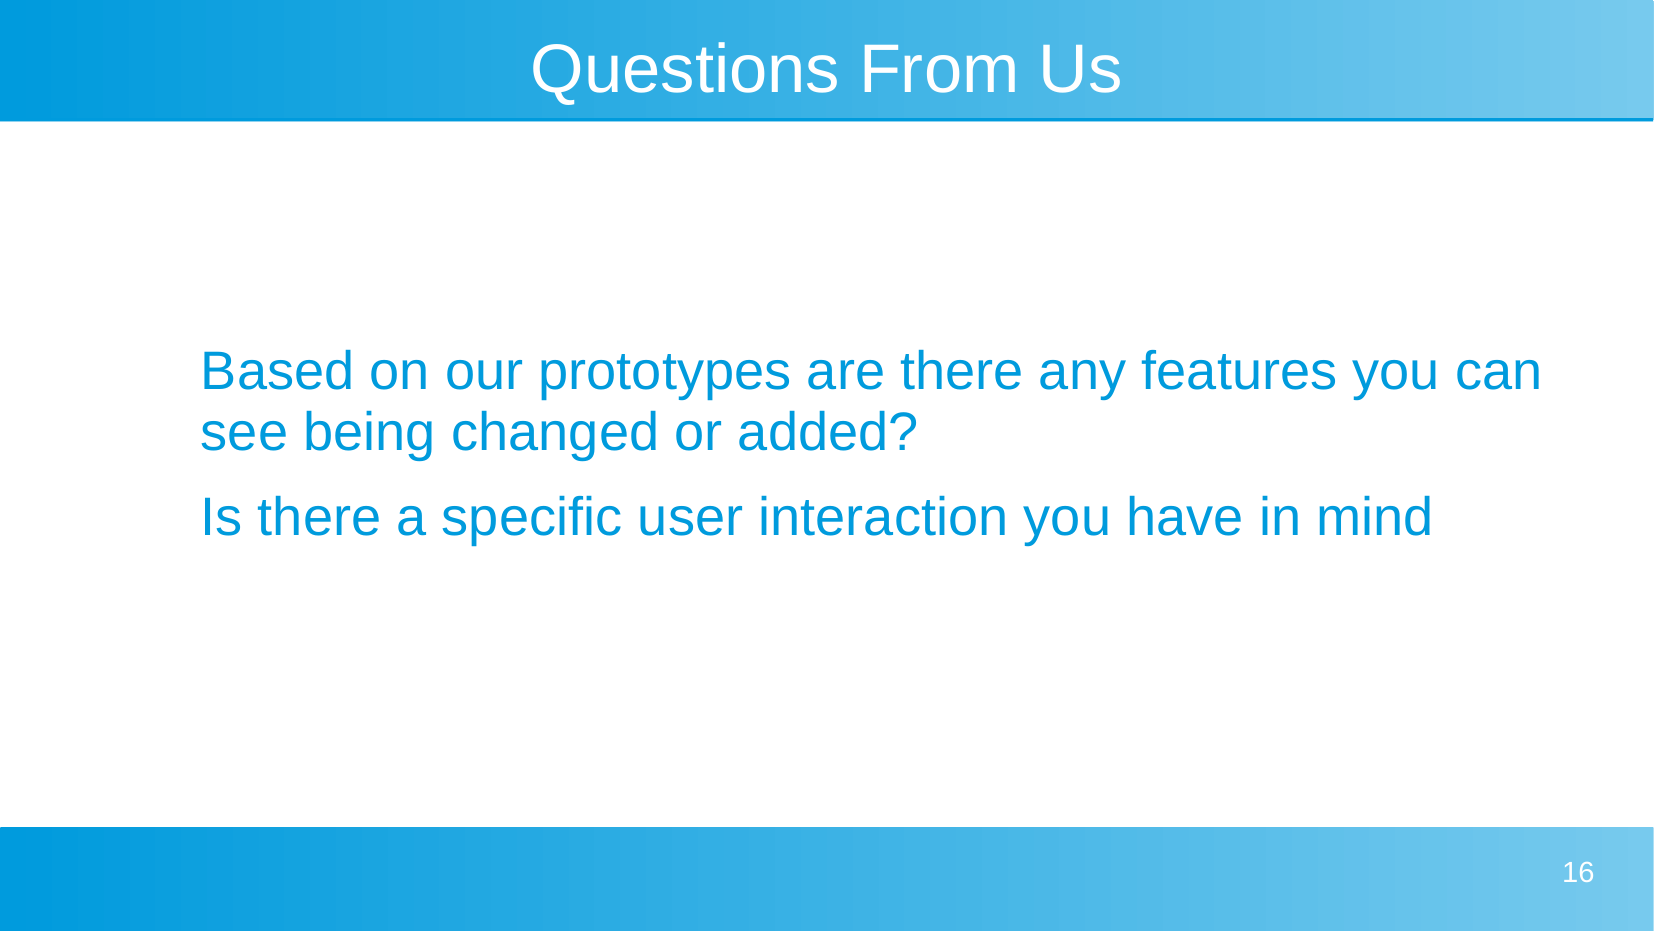

# Questions From Us
Based on our prototypes are there any features you can see being changed or added?
Is there a specific user interaction you have in mind
16